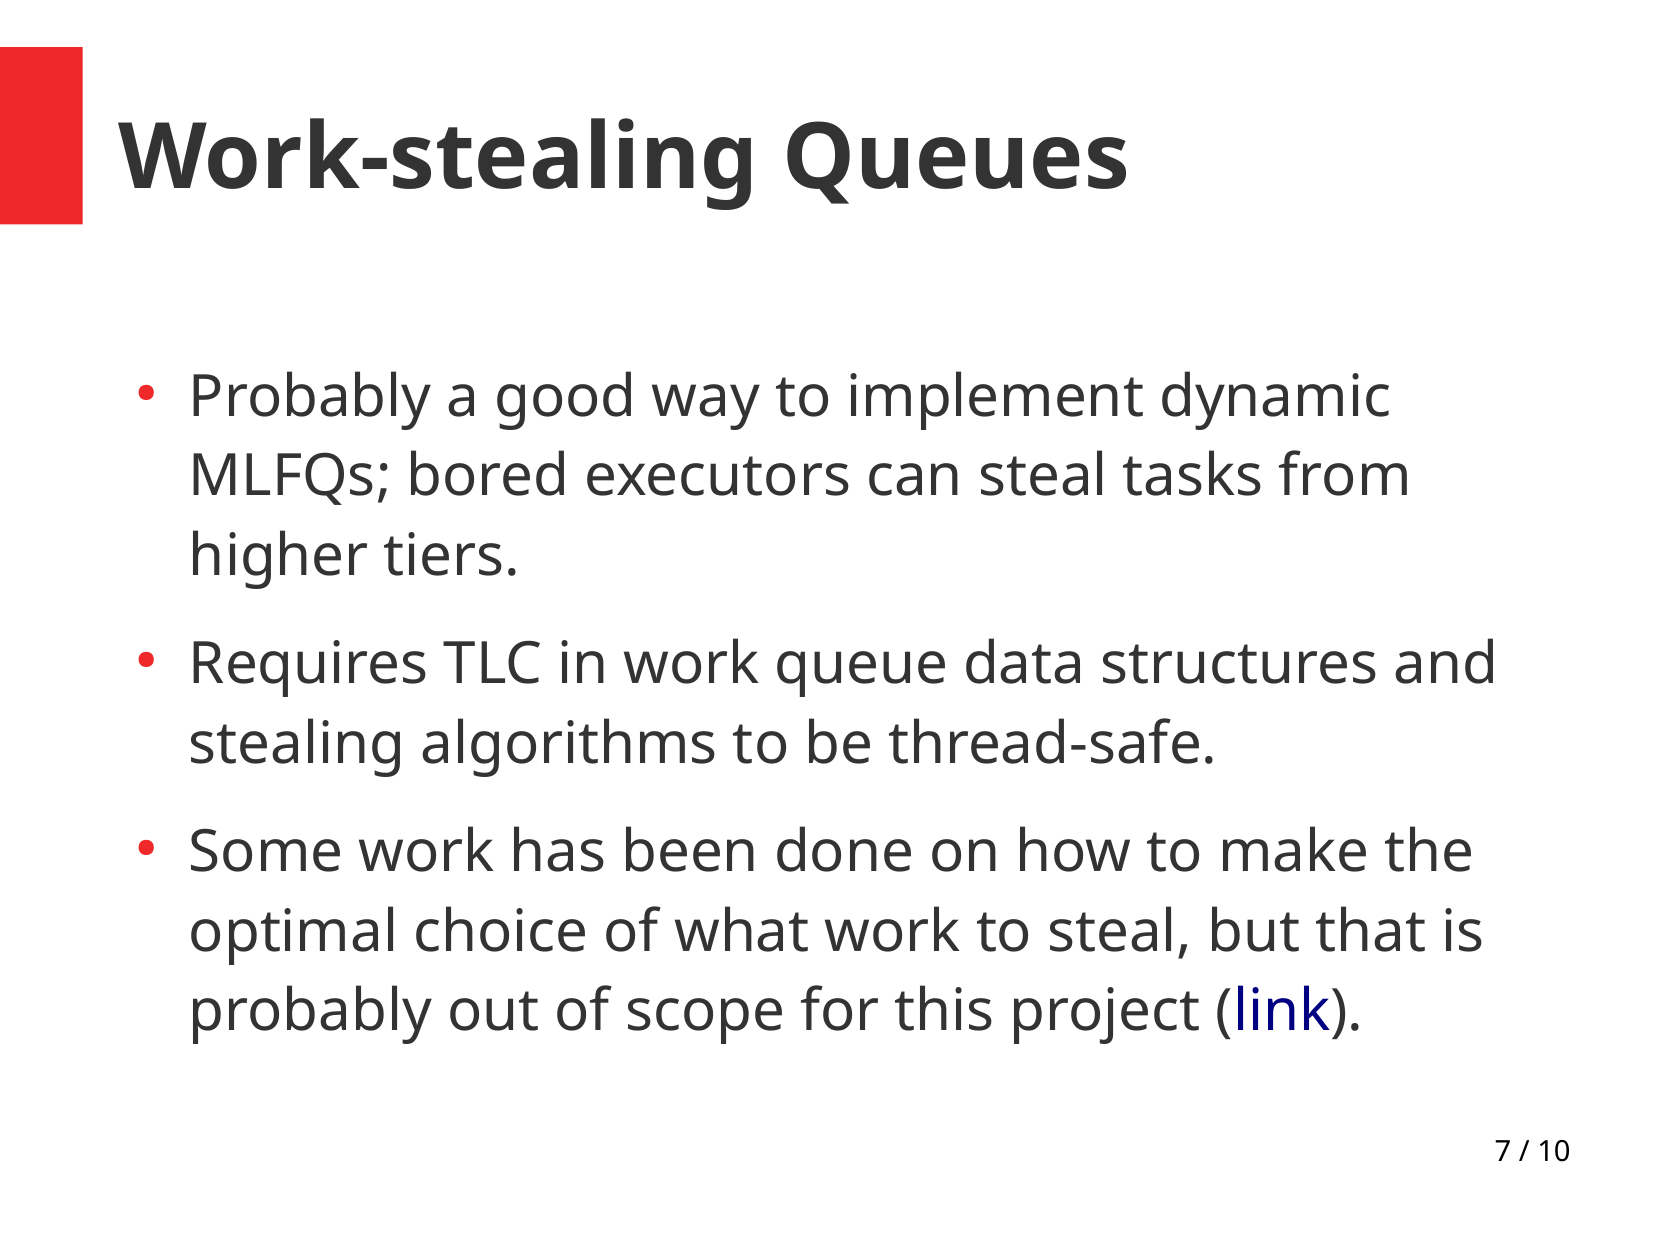

# Work-stealing Queues
Probably a good way to implement dynamic MLFQs; bored executors can steal tasks from higher tiers.
Requires TLC in work queue data structures and stealing algorithms to be thread-safe.
Some work has been done on how to make the optimal choice of what work to steal, but that is probably out of scope for this project (link).
7